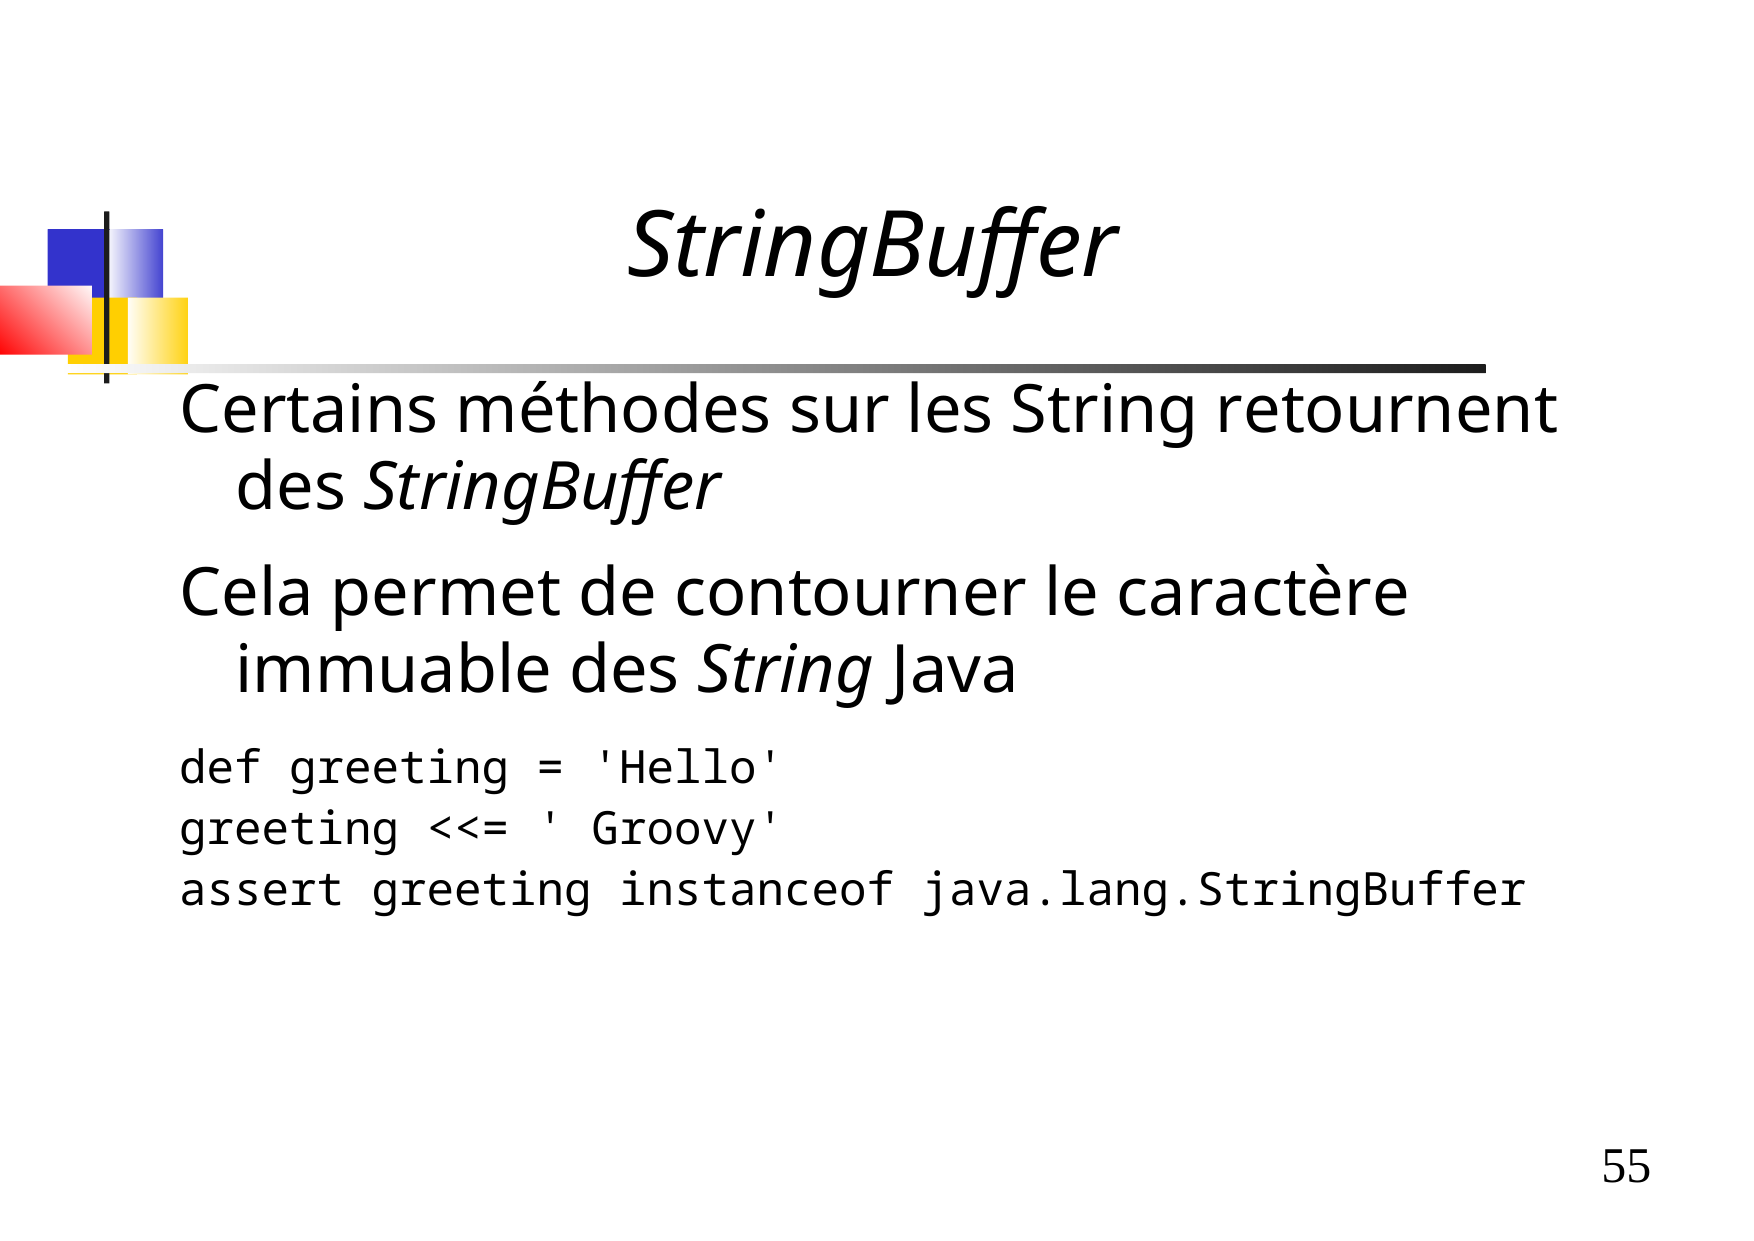

# StringBuffer
Certains méthodes sur les String retournent des StringBuffer
Cela permet de contourner le caractère immuable des String Java
def greeting = 'Hello'
greeting <<= ' Groovy'
assert greeting instanceof java.lang.StringBuffer